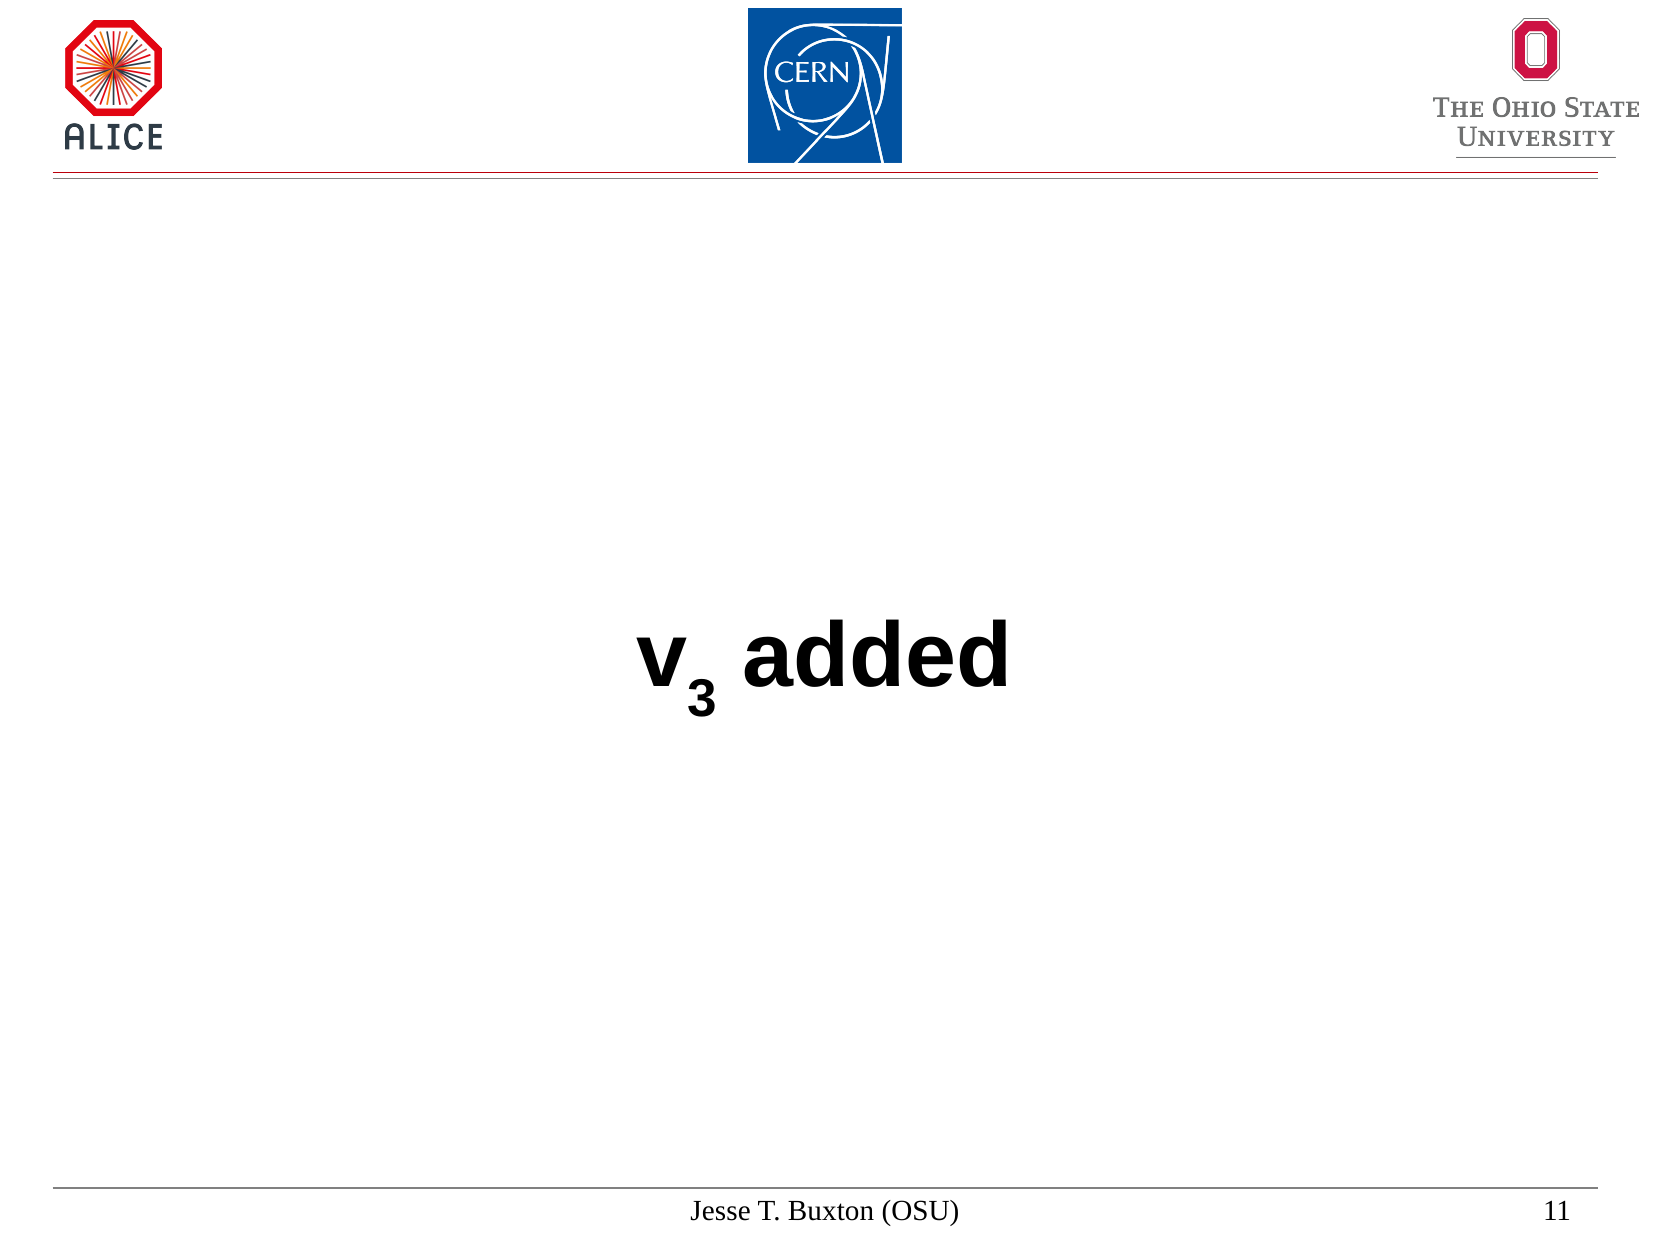

# v3 added
Jesse T. Buxton (OSU)
11